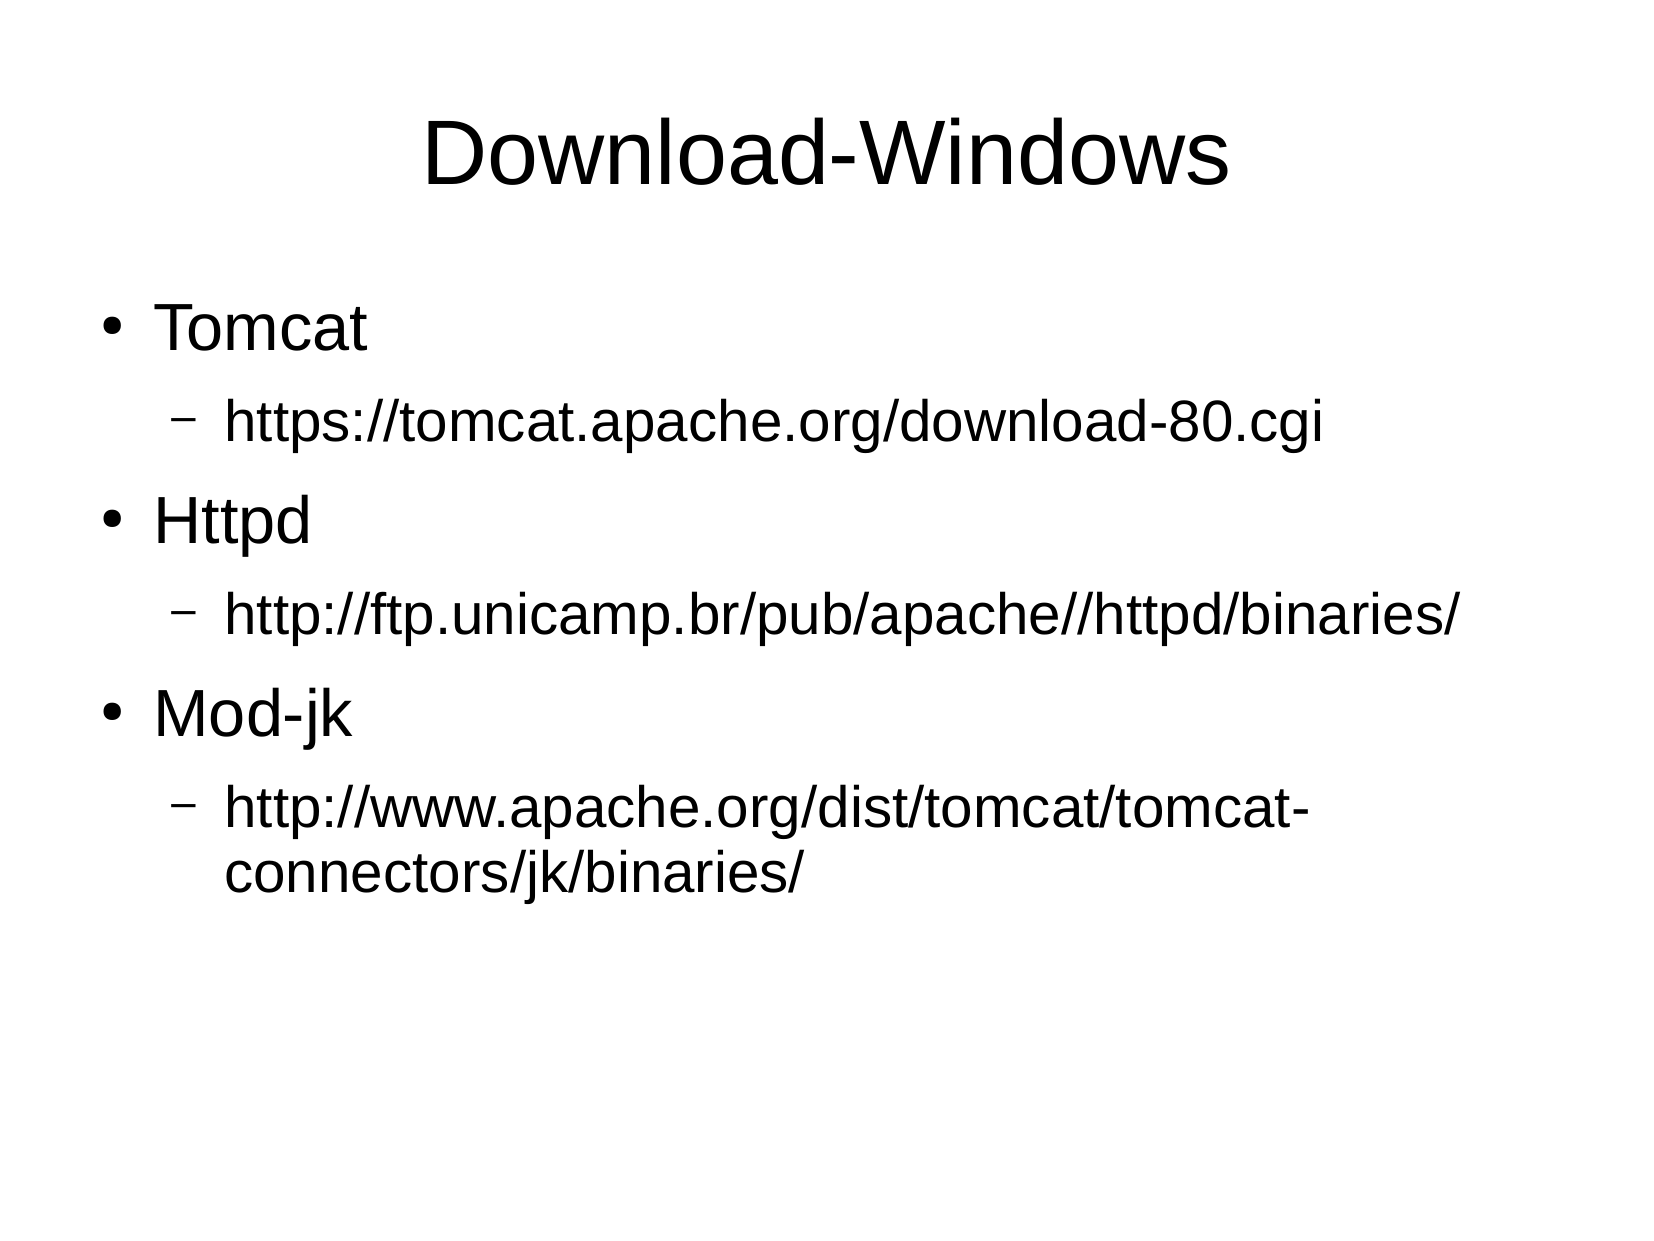

# Download-Windows
Tomcat
https://tomcat.apache.org/download-80.cgi
Httpd
http://ftp.unicamp.br/pub/apache//httpd/binaries/
Mod-jk
http://www.apache.org/dist/tomcat/tomcat-connectors/jk/binaries/